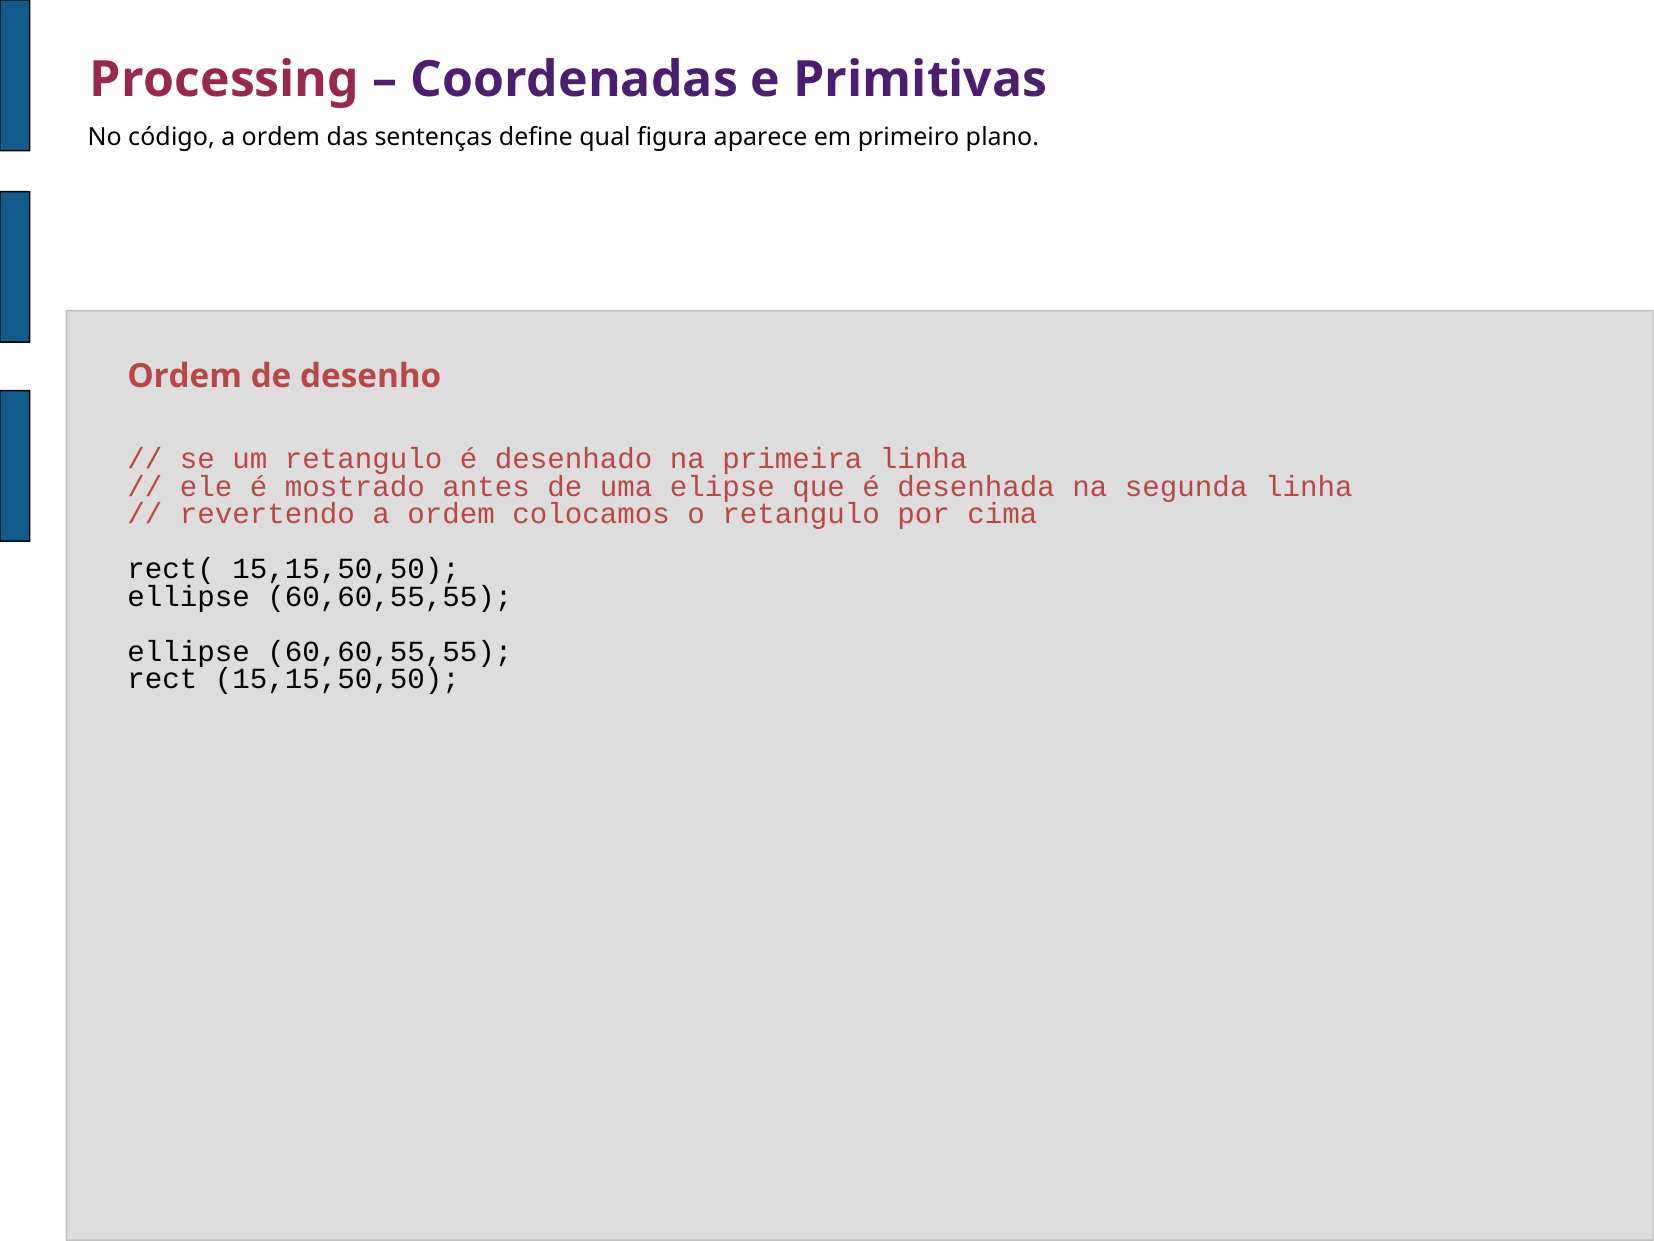

Processing – Coordenadas e Primitivas
No código, a ordem das sentenças define qual figura aparece em primeiro plano.
Ordem de desenho
// se um retangulo é desenhado na primeira linha
// ele é mostrado antes de uma elipse que é desenhada na segunda linha
// revertendo a ordem colocamos o retangulo por cima
rect( 15,15,50,50);
ellipse (60,60,55,55);
ellipse (60,60,55,55);
rect (15,15,50,50);